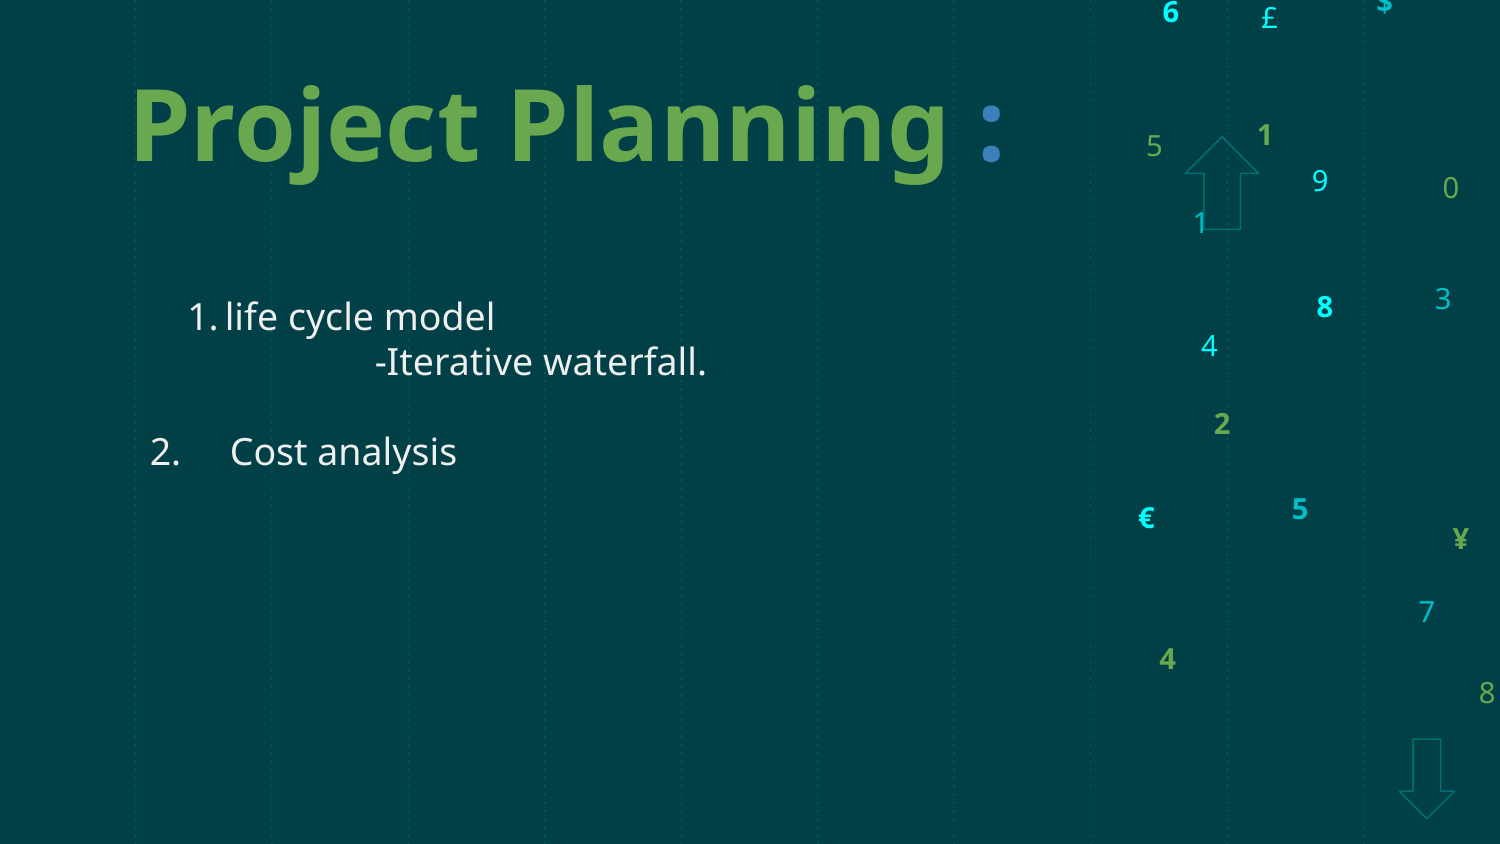

# Project Planning :
life cycle model
-Iterative waterfall.
2. Cost analysis